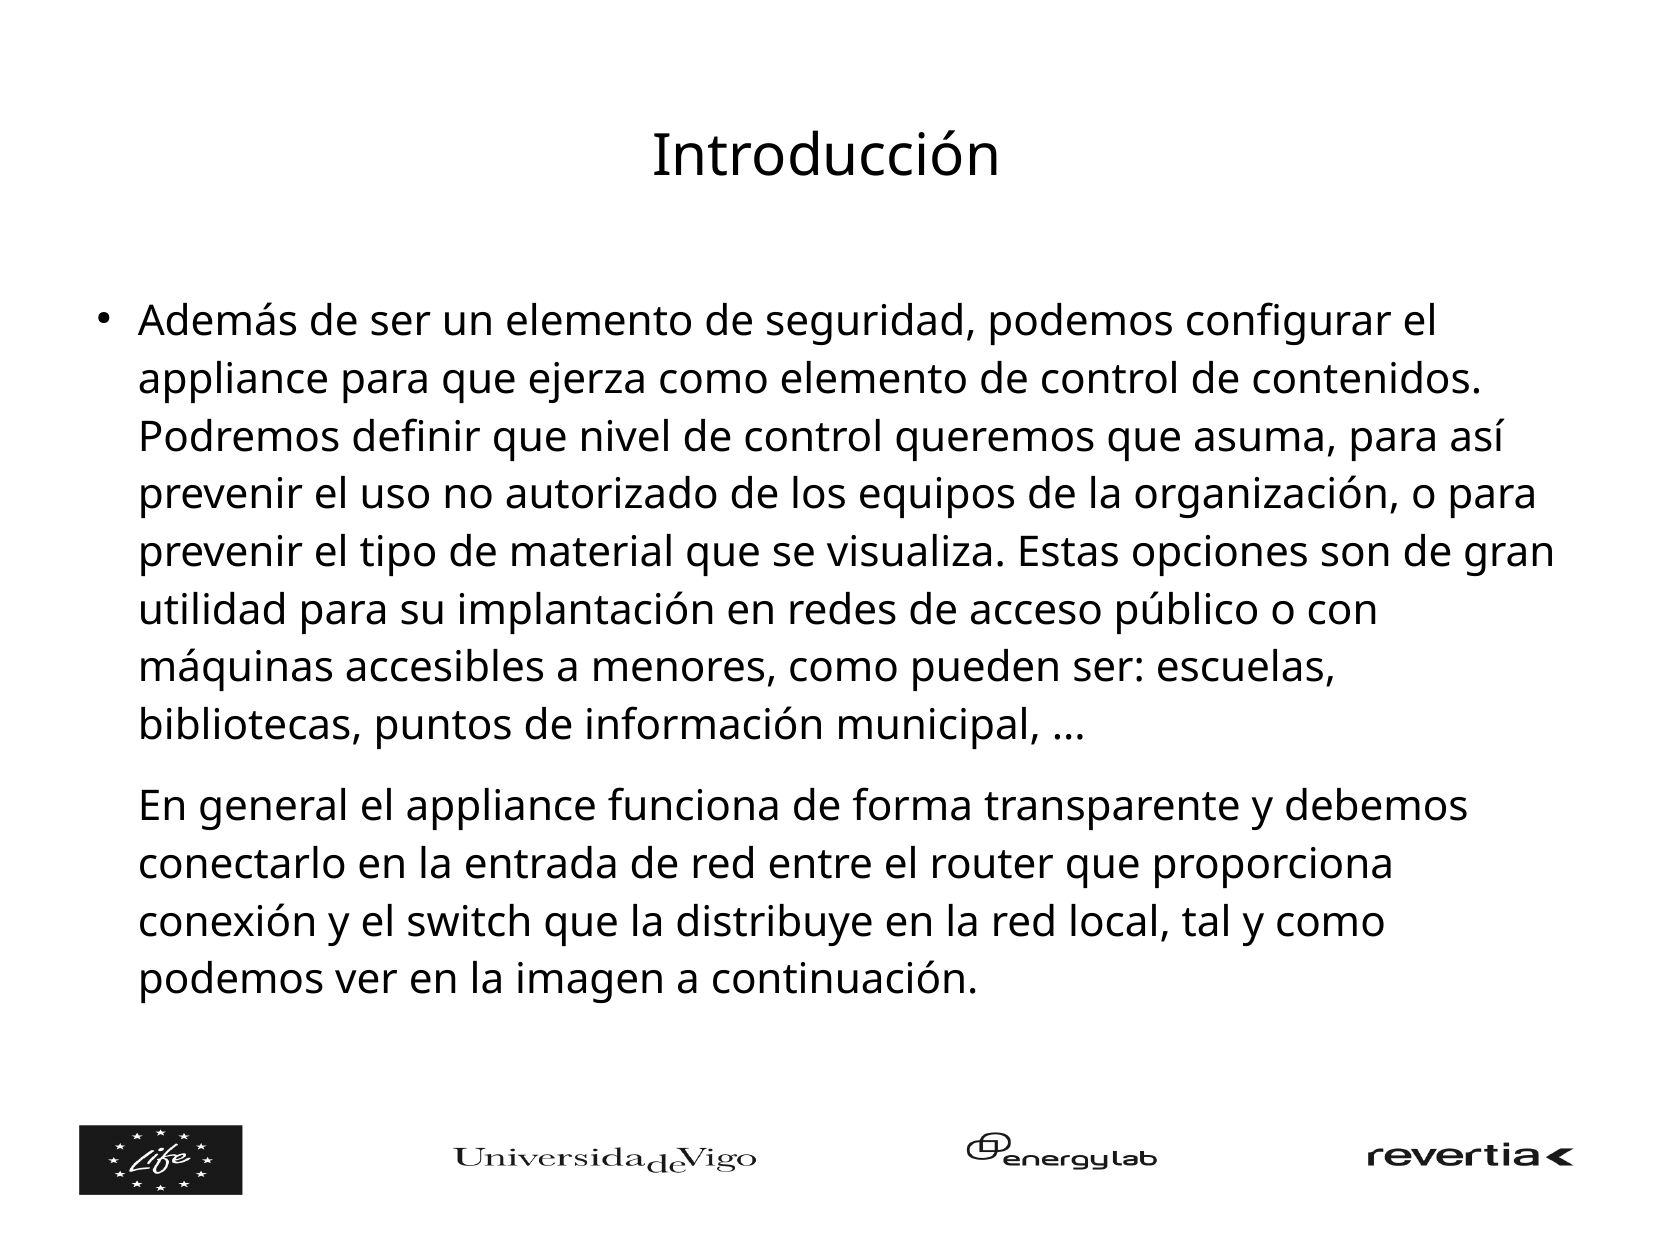

# Introducción
Además de ser un elemento de seguridad, podemos configurar el appliance para que ejerza como elemento de control de contenidos. Podremos definir que nivel de control queremos que asuma, para así prevenir el uso no autorizado de los equipos de la organización, o para prevenir el tipo de material que se visualiza. Estas opciones son de gran utilidad para su implantación en redes de acceso público o con máquinas accesibles a menores, como pueden ser: escuelas, bibliotecas, puntos de información municipal, ...
En general el appliance funciona de forma transparente y debemos conectarlo en la entrada de red entre el router que proporciona conexión y el switch que la distribuye en la red local, tal y como podemos ver en la imagen a continuación.